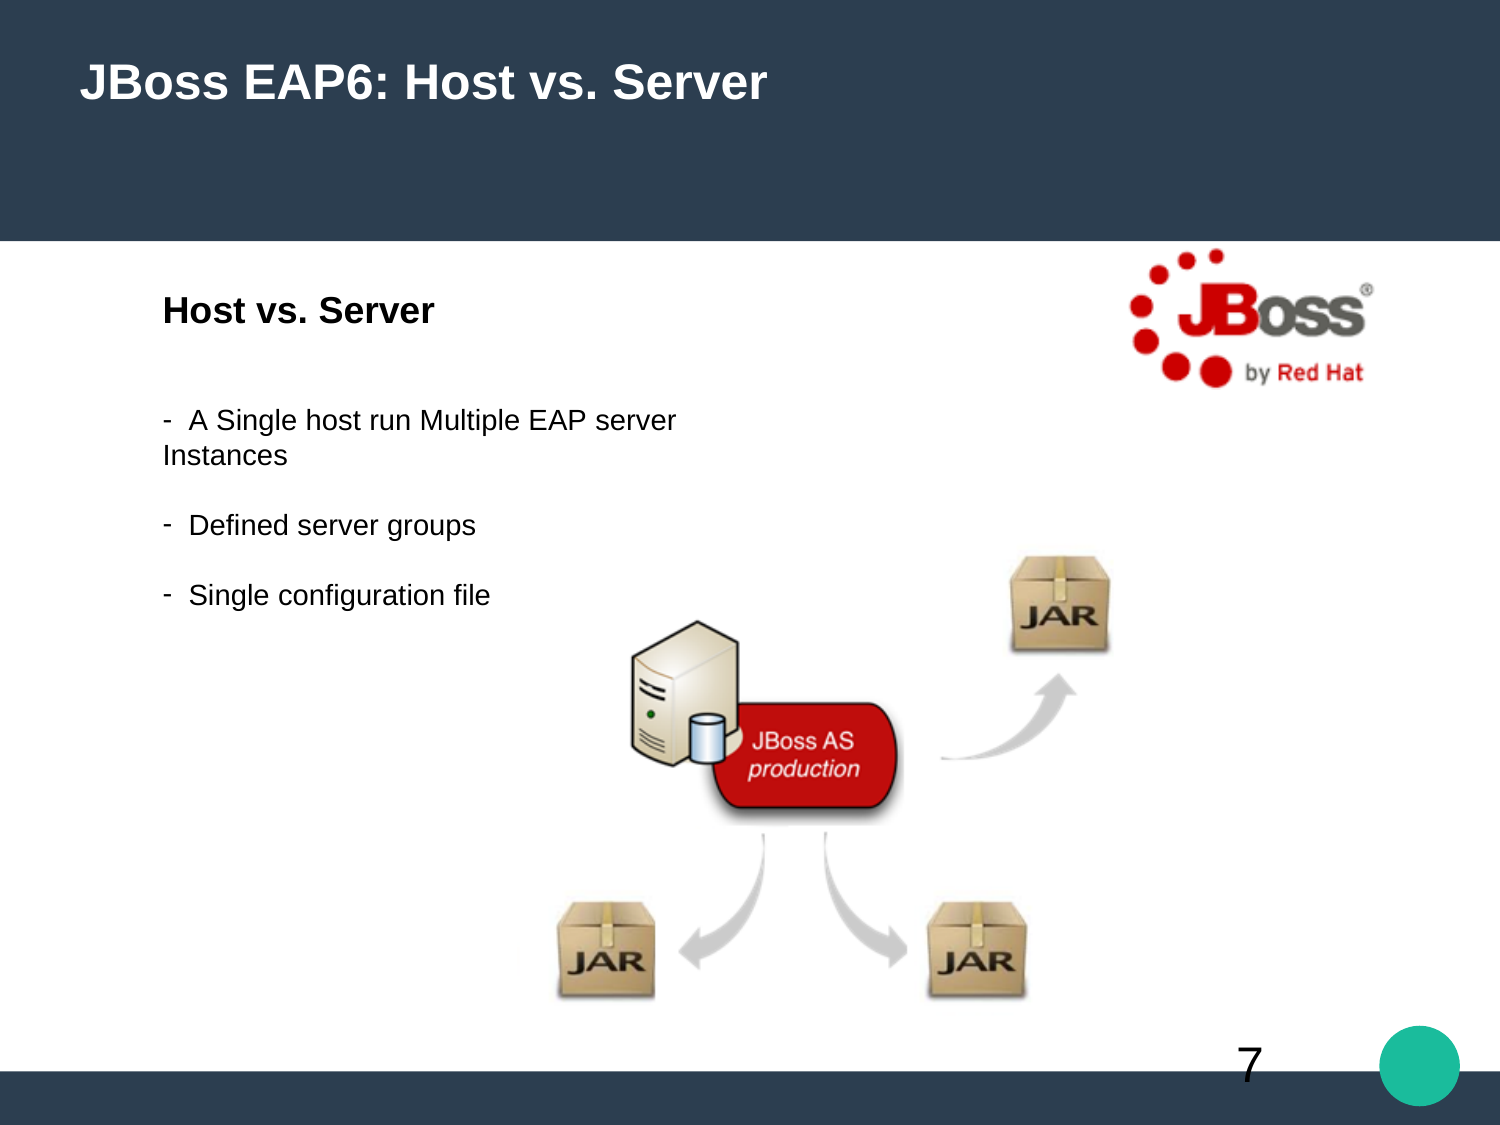

JBoss EAP6: Host vs. Server
Host vs. Server
 A Single host run Multiple EAP server Instances
 Defined server groups
 Single configuration file